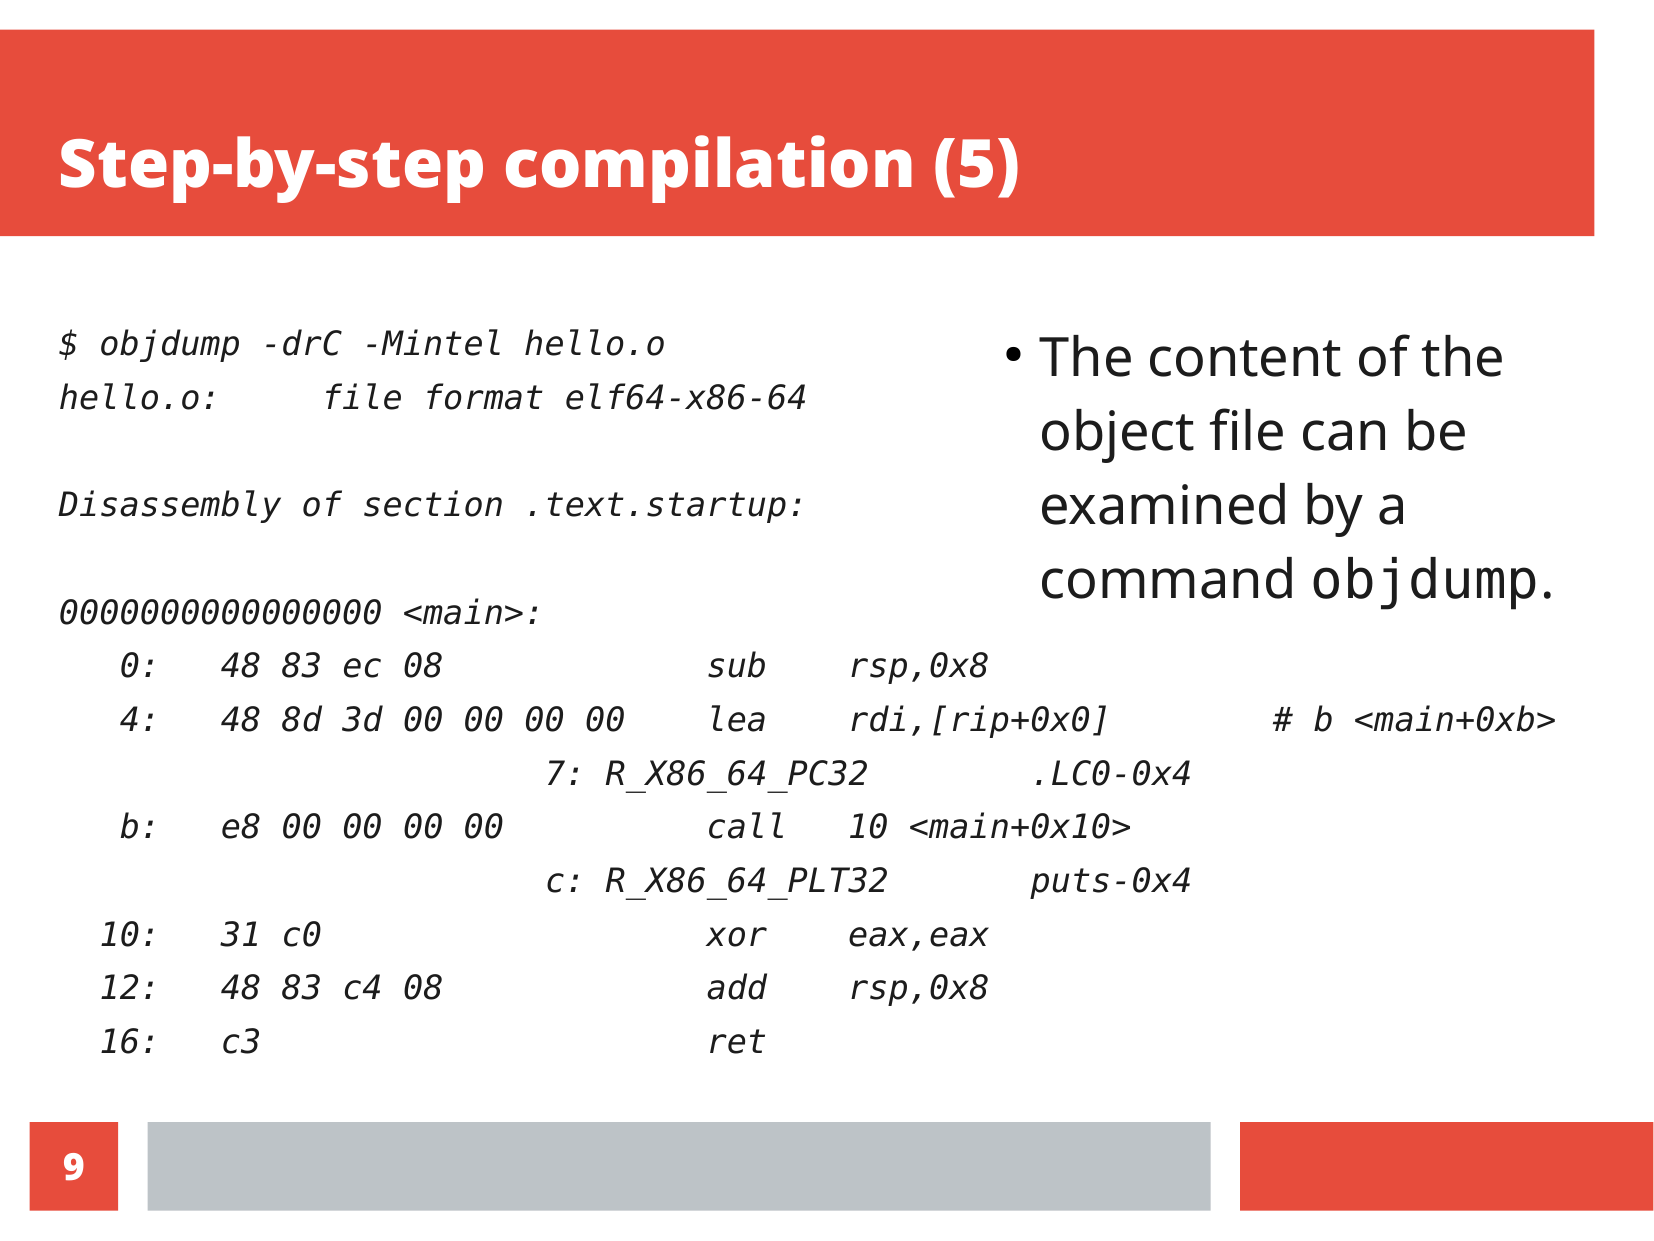

# Step-by-step compilation (5)
The content of the object file can be examined by a command objdump.
$ objdump -drC -Mintel hello.o
hello.o: file format elf64-x86-64
Disassembly of section .text.startup:
0000000000000000 <main>:
 0: 48 83 ec 08 sub rsp,0x8
 4: 48 8d 3d 00 00 00 00 lea rdi,[rip+0x0] # b <main+0xb>
 7: R_X86_64_PC32 .LC0-0x4
 b: e8 00 00 00 00 call 10 <main+0x10>
 c: R_X86_64_PLT32 puts-0x4
 10: 31 c0 xor eax,eax
 12: 48 83 c4 08 add rsp,0x8
 16: c3 ret
9